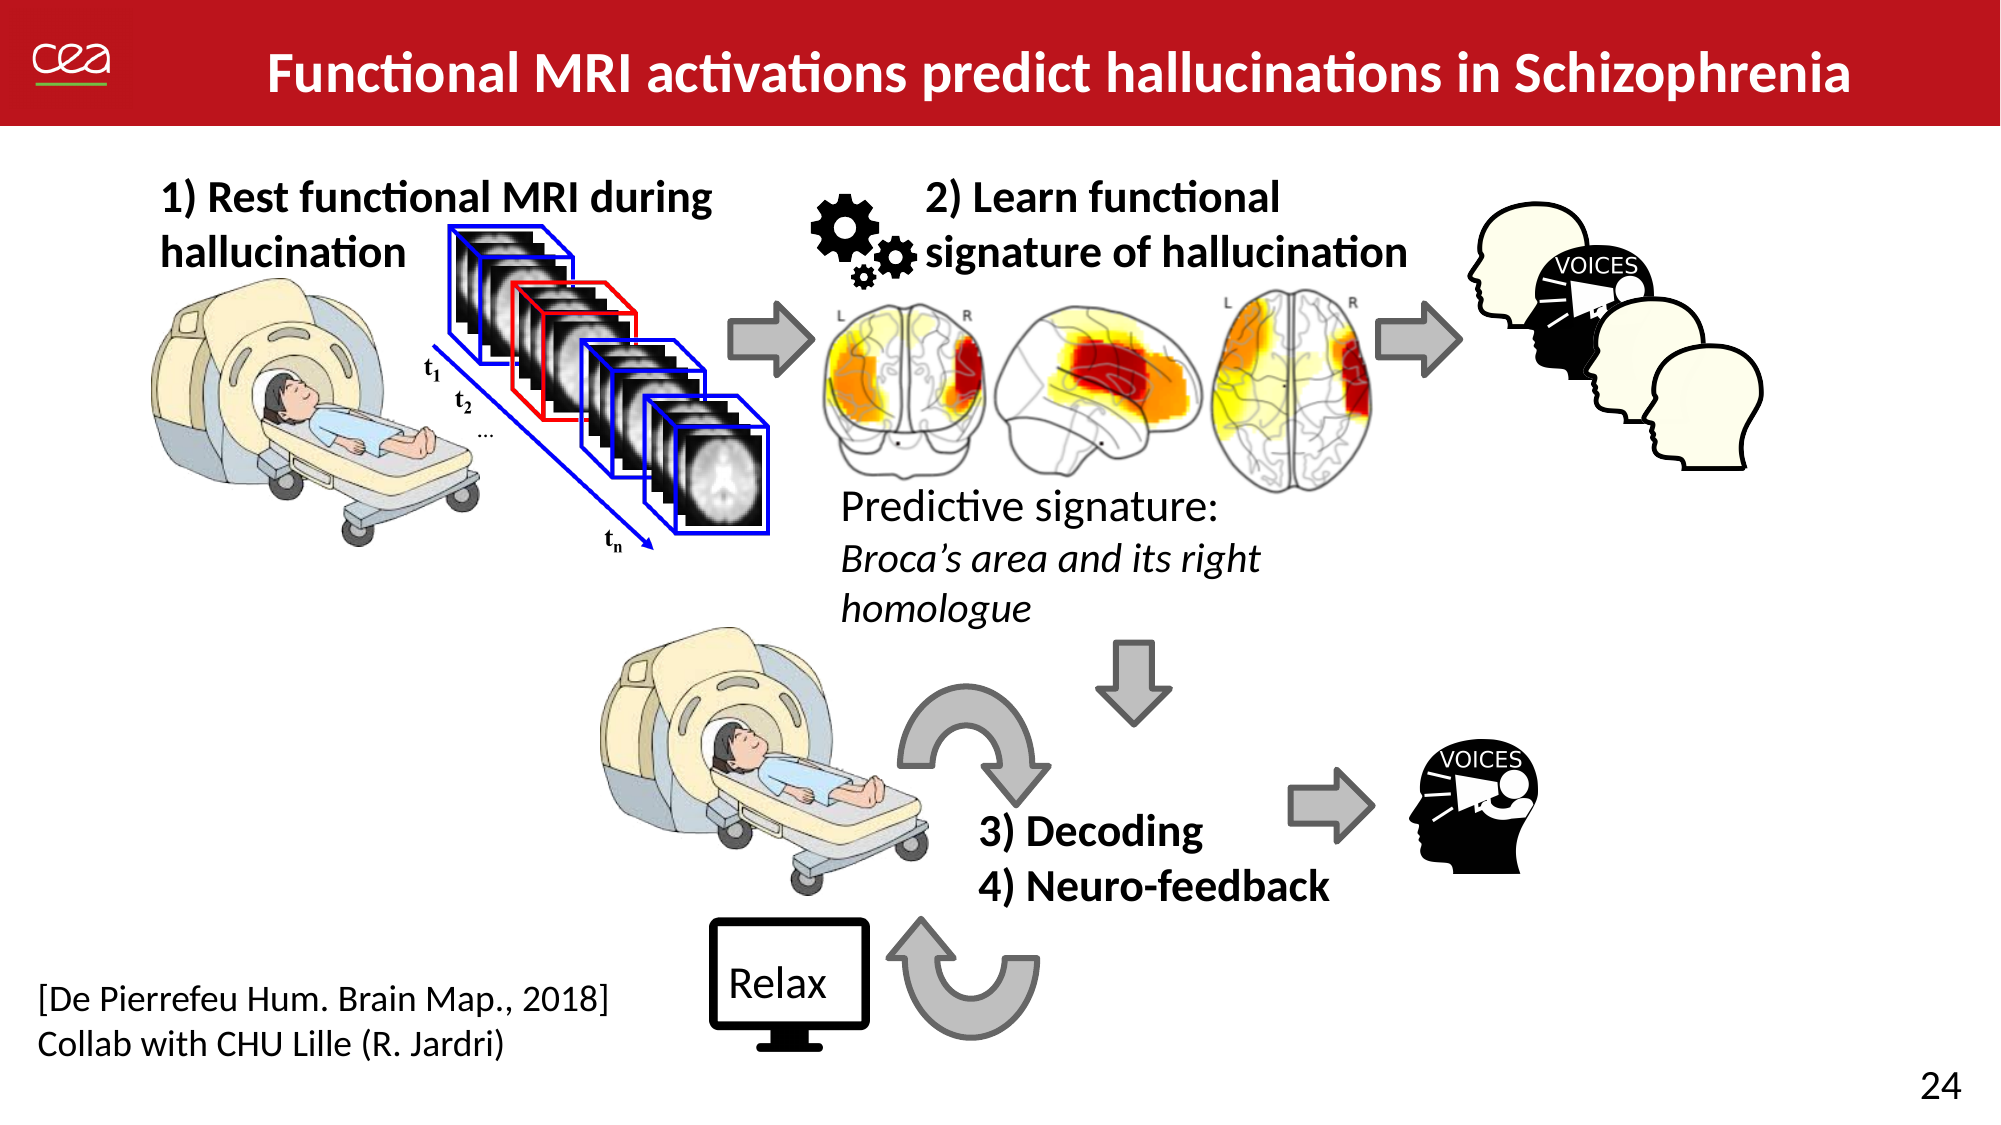

Functional MRI activations predict hallucinations in Schizophrenia
1) Rest functional MRI during
hallucination
2) Learn functional
signature of hallucination
Predictive signature:
Broca’s area and its right homologue
3) Decoding
4) Neuro-feedback
Relax
[De Pierrefeu Hum. Brain Map., 2018]
Collab with CHU Lille (R. Jardri)